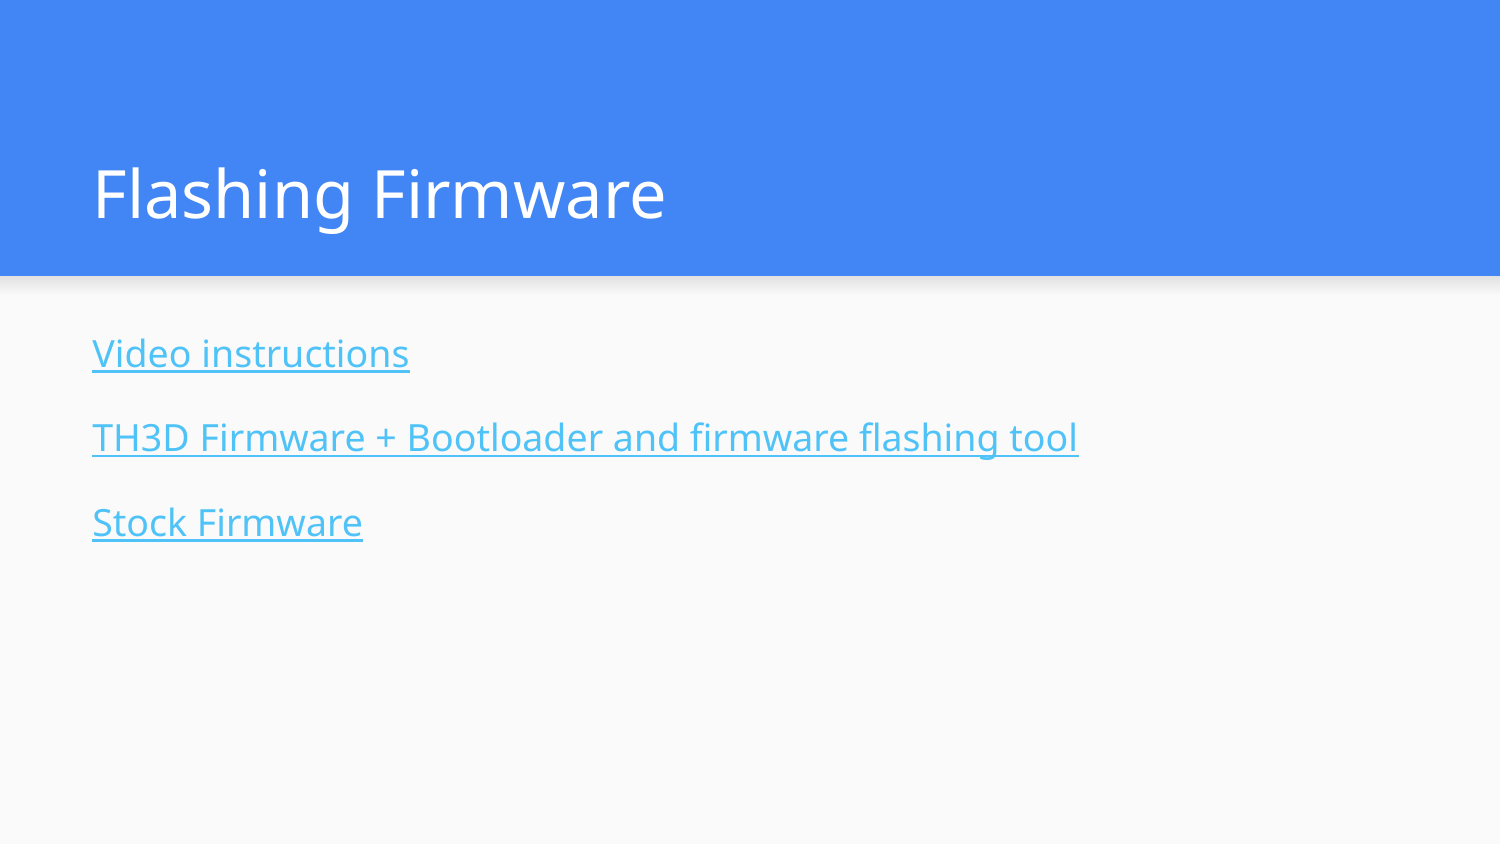

# Flashing Firmware
Video instructions
TH3D Firmware + Bootloader and firmware flashing tool
Stock Firmware